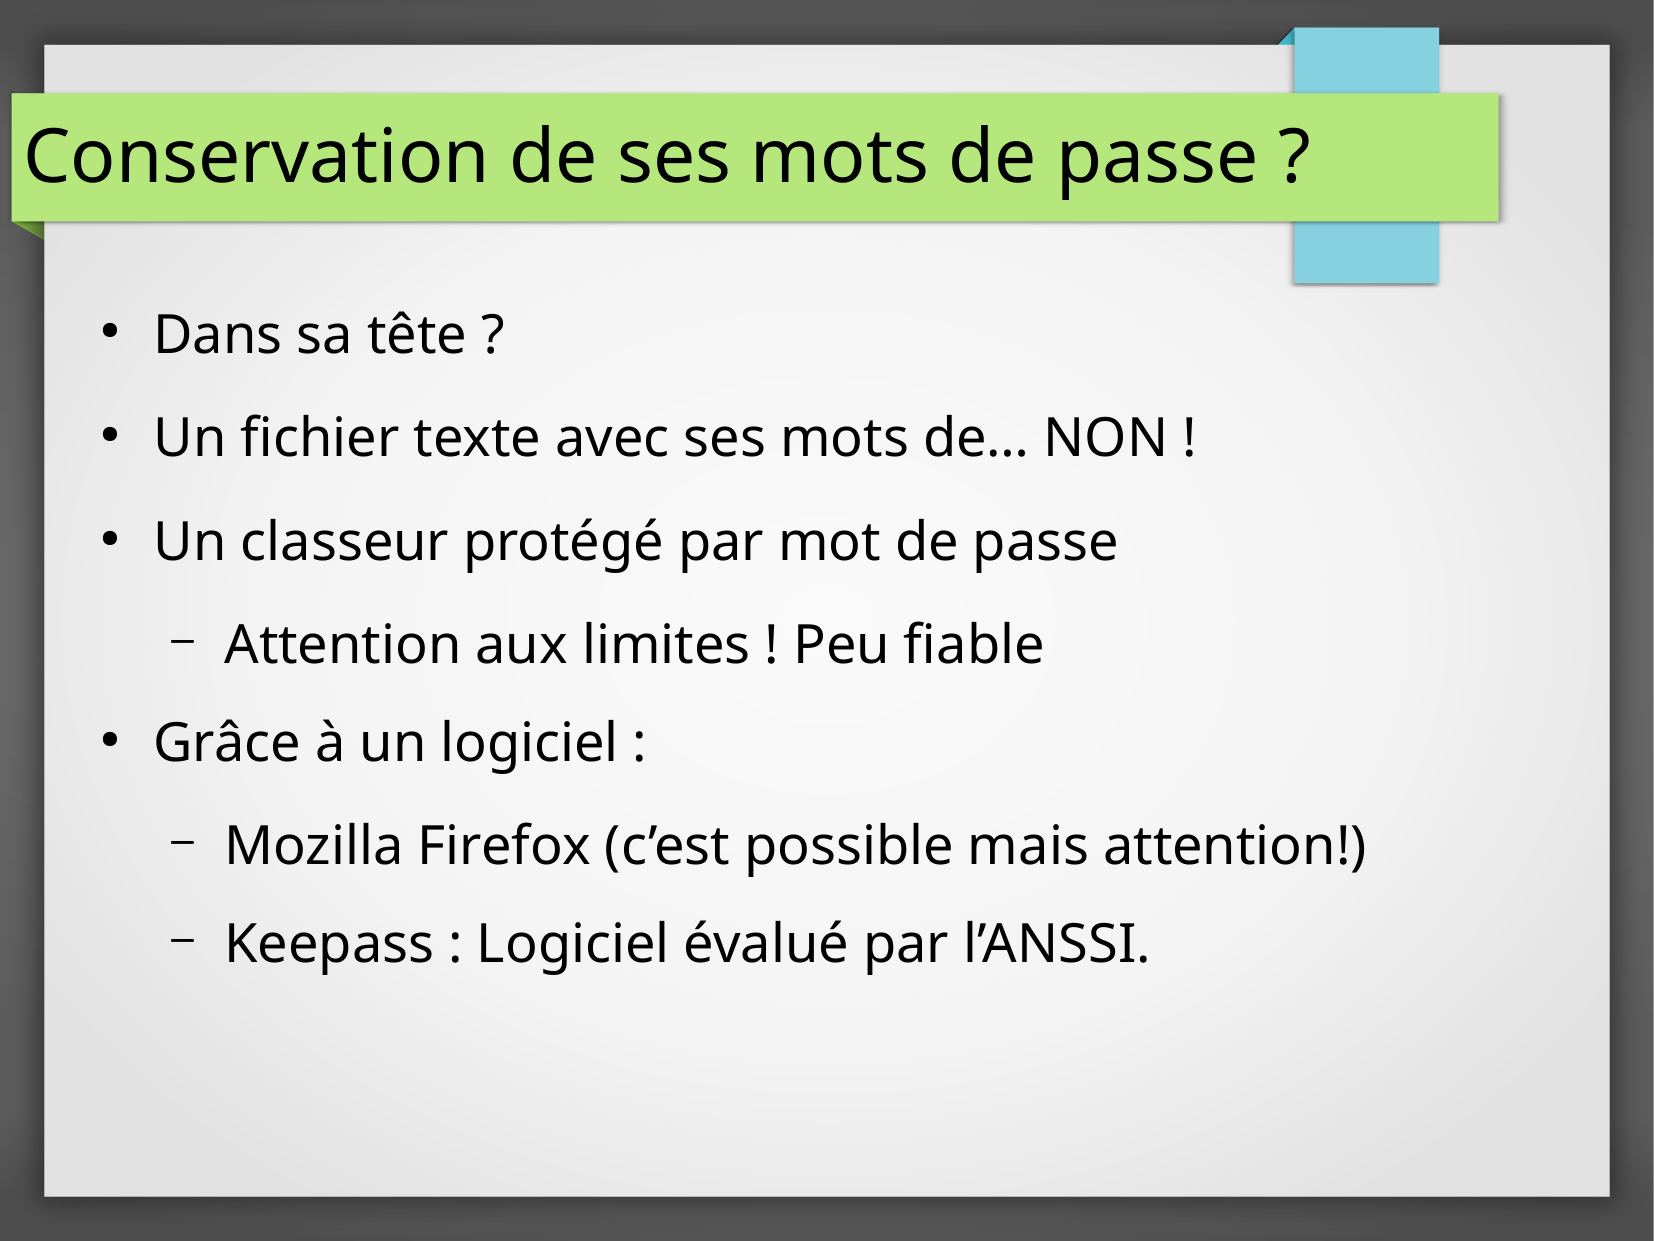

# Conservation de ses mots de passe ?
Dans sa tête ?
Un fichier texte avec ses mots de… NON !
Un classeur protégé par mot de passe
Attention aux limites ! Peu fiable
Grâce à un logiciel :
Mozilla Firefox (c’est possible mais attention!)
Keepass : Logiciel évalué par l’ANSSI.